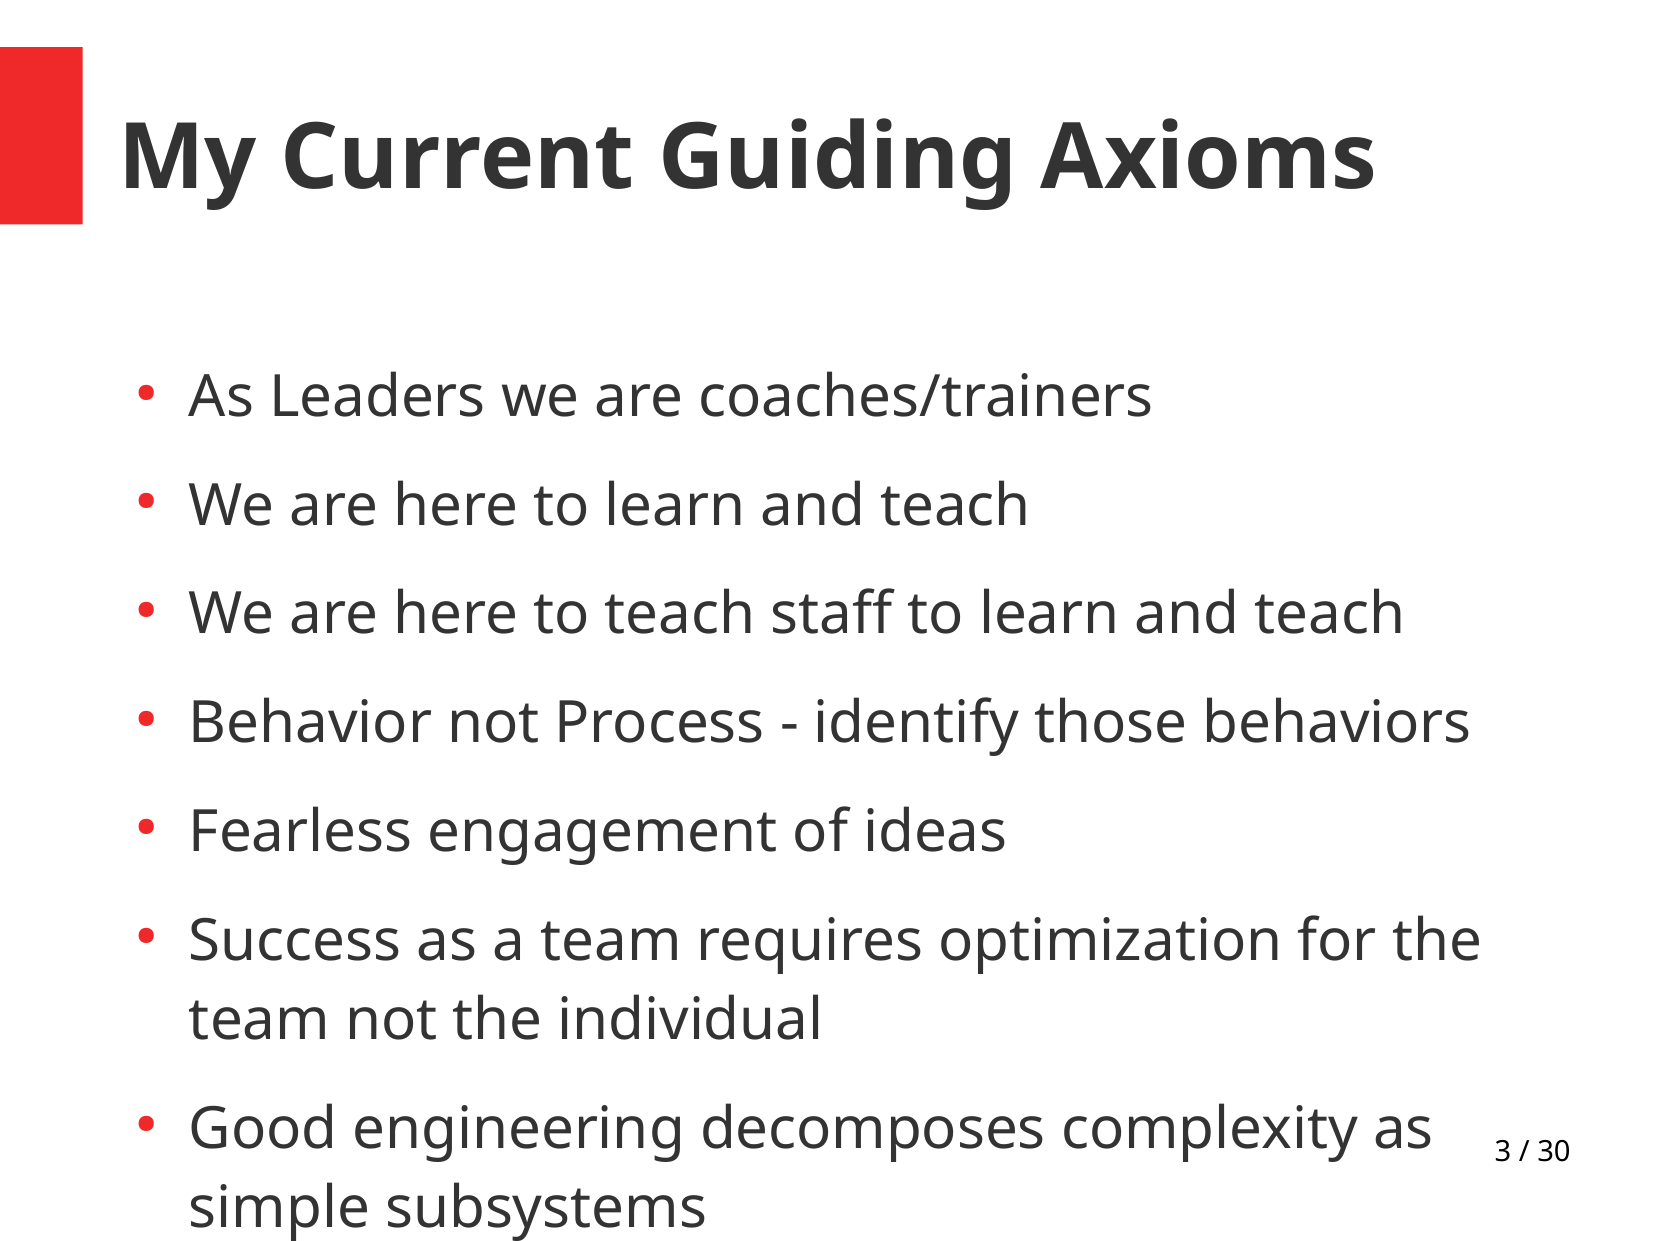

# My Current Guiding Axioms
As Leaders we are coaches/trainers
We are here to learn and teach
We are here to teach staff to learn and teach
Behavior not Process - identify those behaviors
Fearless engagement of ideas
Success as a team requires optimization for the team not the individual
Good engineering decomposes complexity as simple subsystems
3